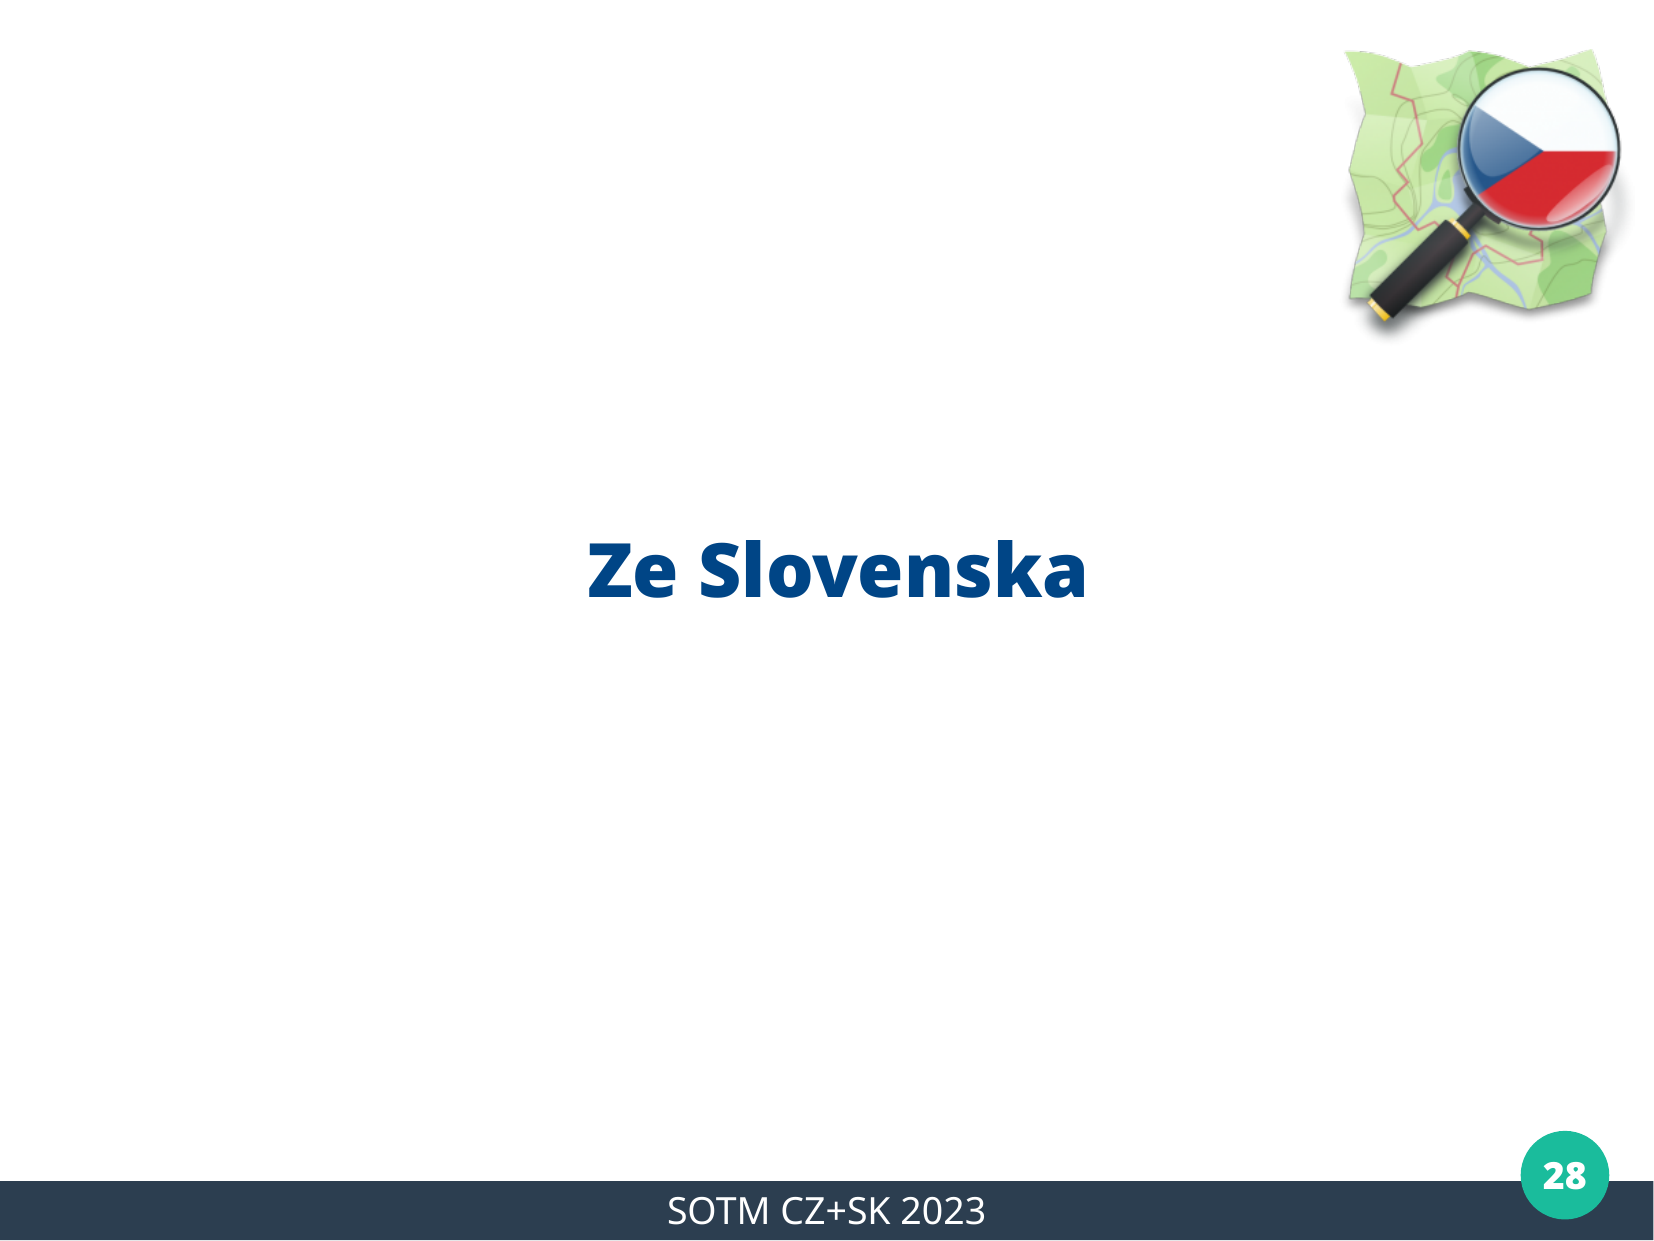

# Ze Slovenska
28
SOTM CZ+SK 2023